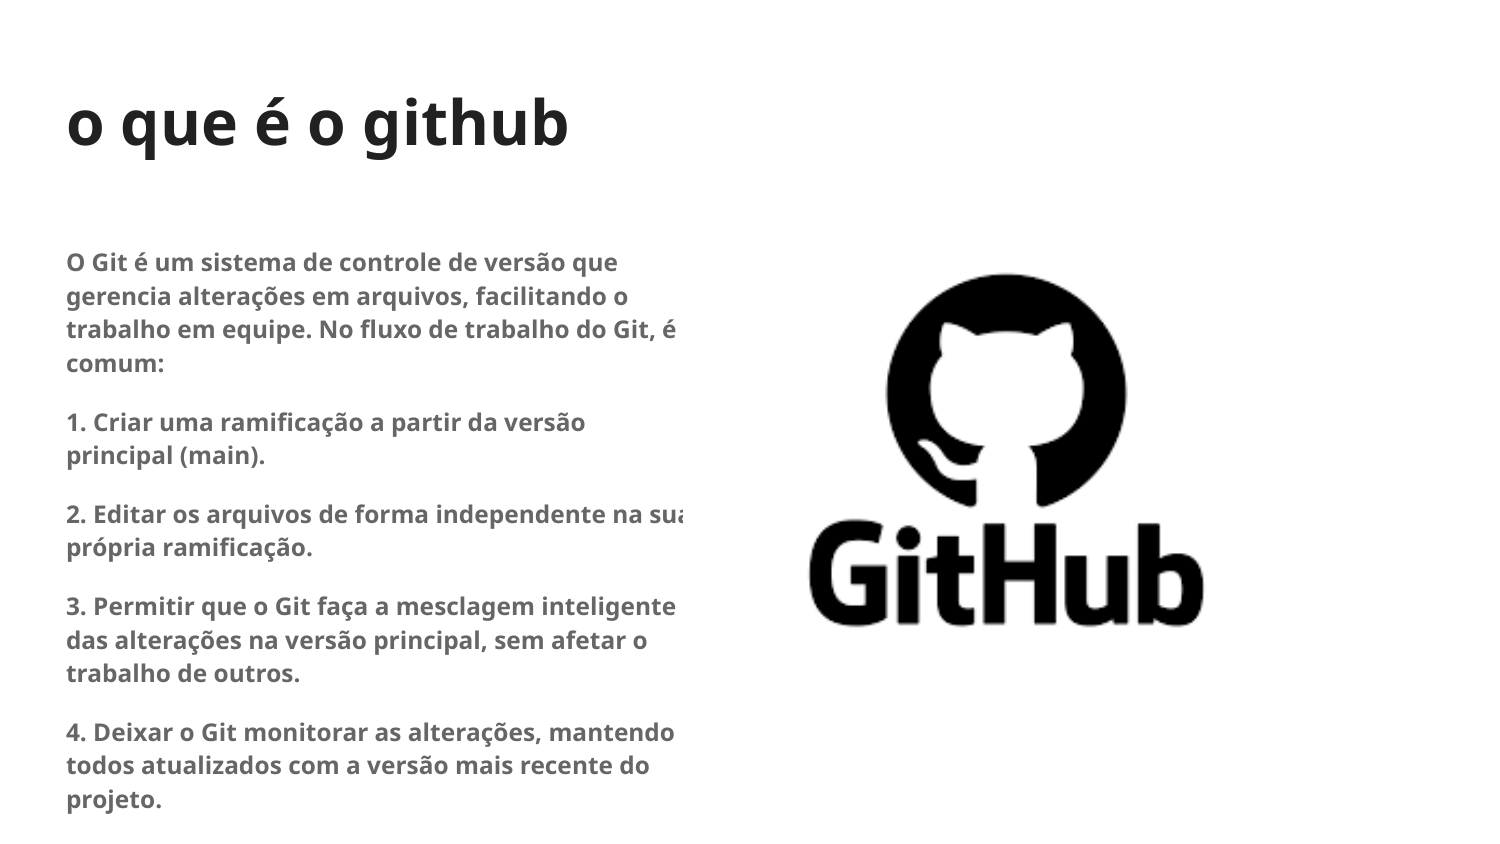

# o que é o github
O Git é um sistema de controle de versão que gerencia alterações em arquivos, facilitando o trabalho em equipe. No fluxo de trabalho do Git, é comum:
1. Criar uma ramificação a partir da versão principal (main).
2. Editar os arquivos de forma independente na sua própria ramificação.
3. Permitir que o Git faça a mesclagem inteligente das alterações na versão principal, sem afetar o trabalho de outros.
4. Deixar o Git monitorar as alterações, mantendo todos atualizados com a versão mais recente do projeto.